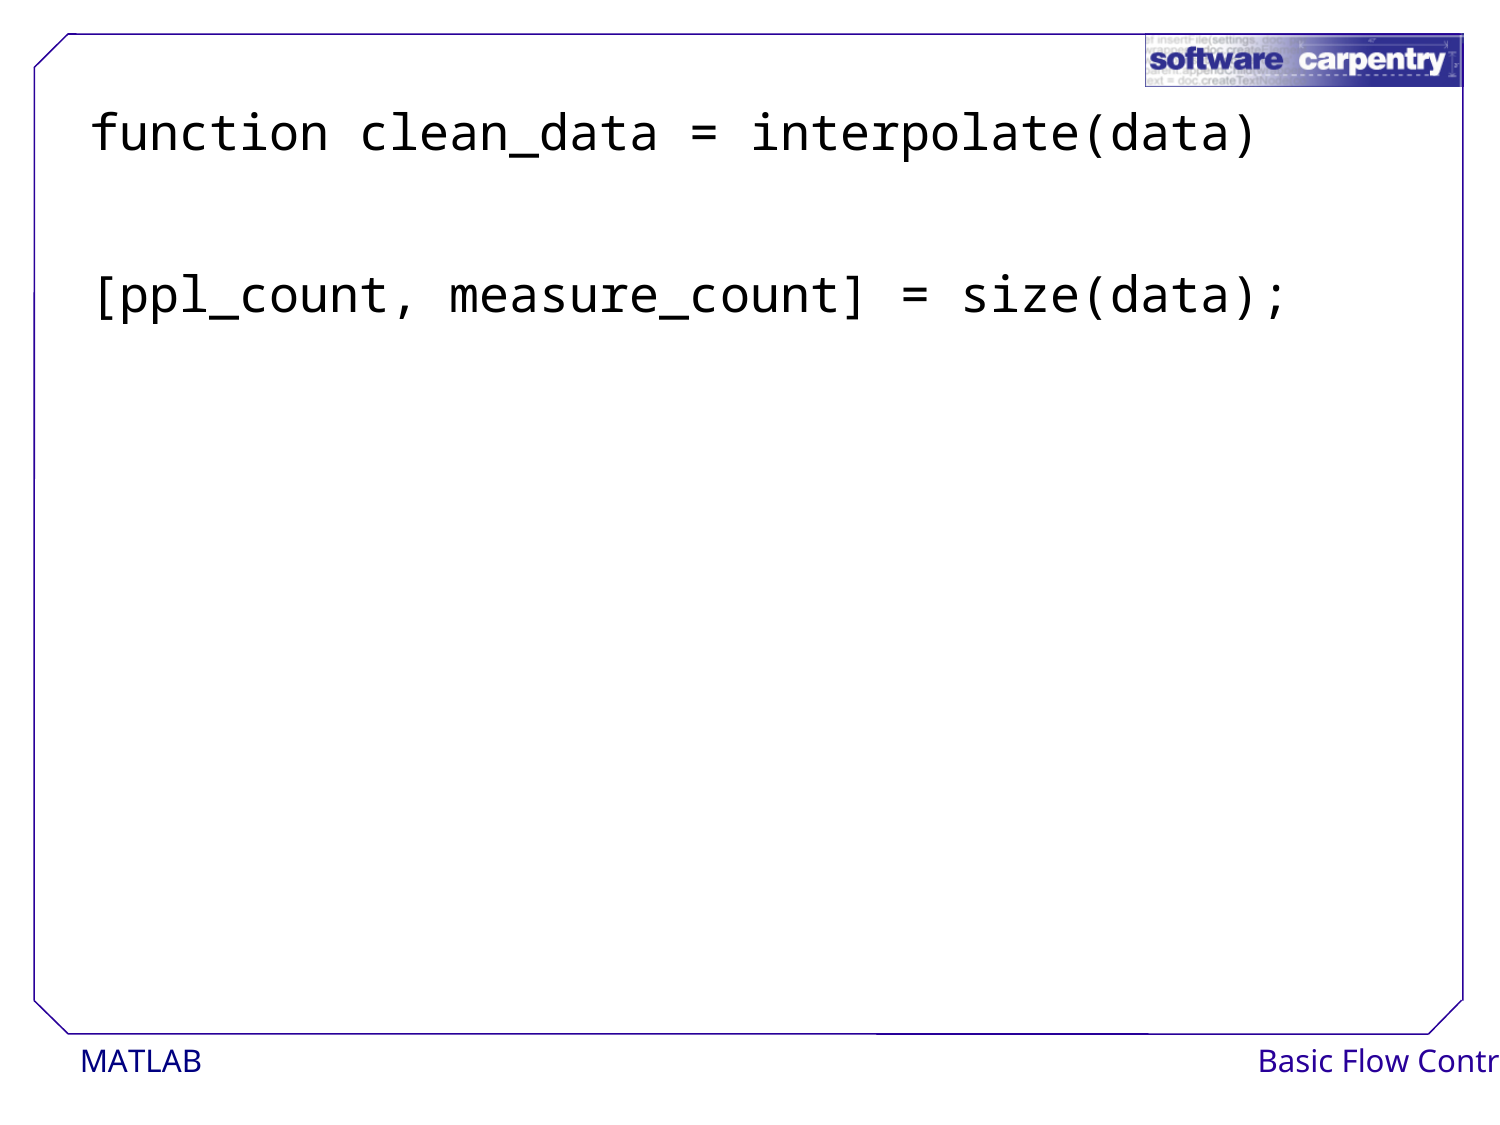

# function clean_data = interpolate(data)
[ppl_count, measure_count] = size(data);